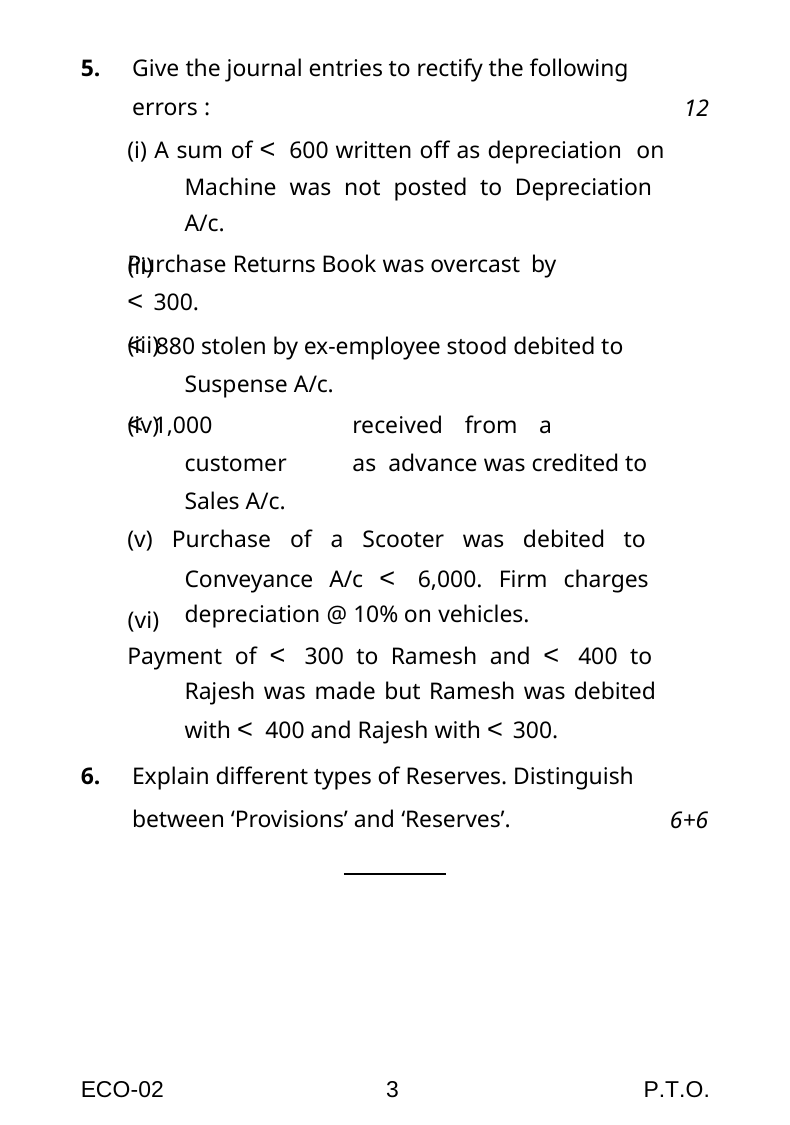

5.	Give the journal entries to rectify the following errors :
12
(i) A sum of < 600 written off as depreciation on Machine was not posted to Depreciation A/c.
Purchase Returns Book was overcast by
< 300.
< 880 stolen by ex-employee stood debited to Suspense A/c.
< 1,000	received	from	a	customer	as advance was credited to Sales A/c.
(v) Purchase of a Scooter was debited to Conveyance A/c < 6,000. Firm charges depreciation @ 10% on vehicles.
Payment of < 300 to Ramesh and < 400 to Rajesh was made but Ramesh was debited with < 400 and Rajesh with < 300.
(ii)
(iii)
(iv)
(vi)
6.	Explain different types of Reserves. Distinguish between ‘Provisions’ and ‘Reserves’.
6+6
ECO-02
3
P.T.O.